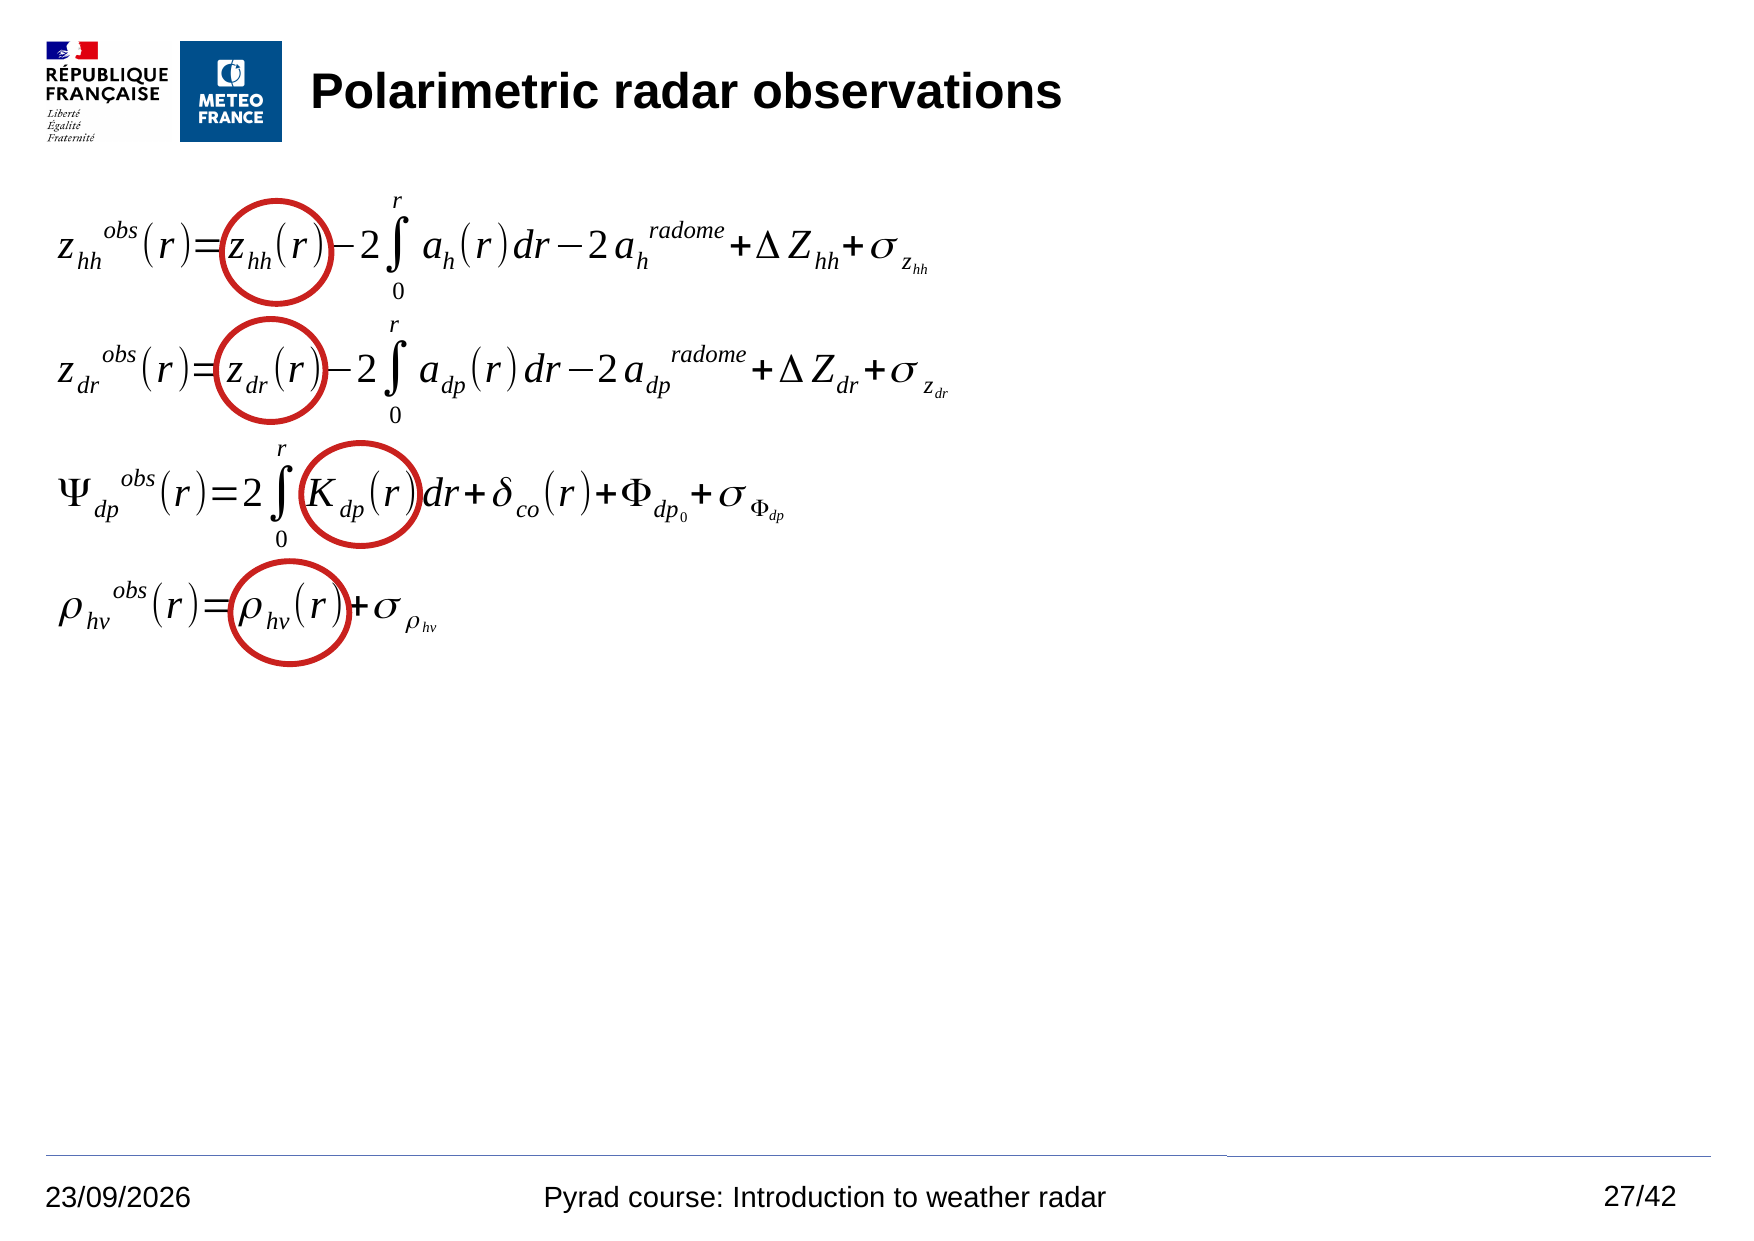

# Polarimetric radar observations
27
Pyrad course: Introduction to weather radar